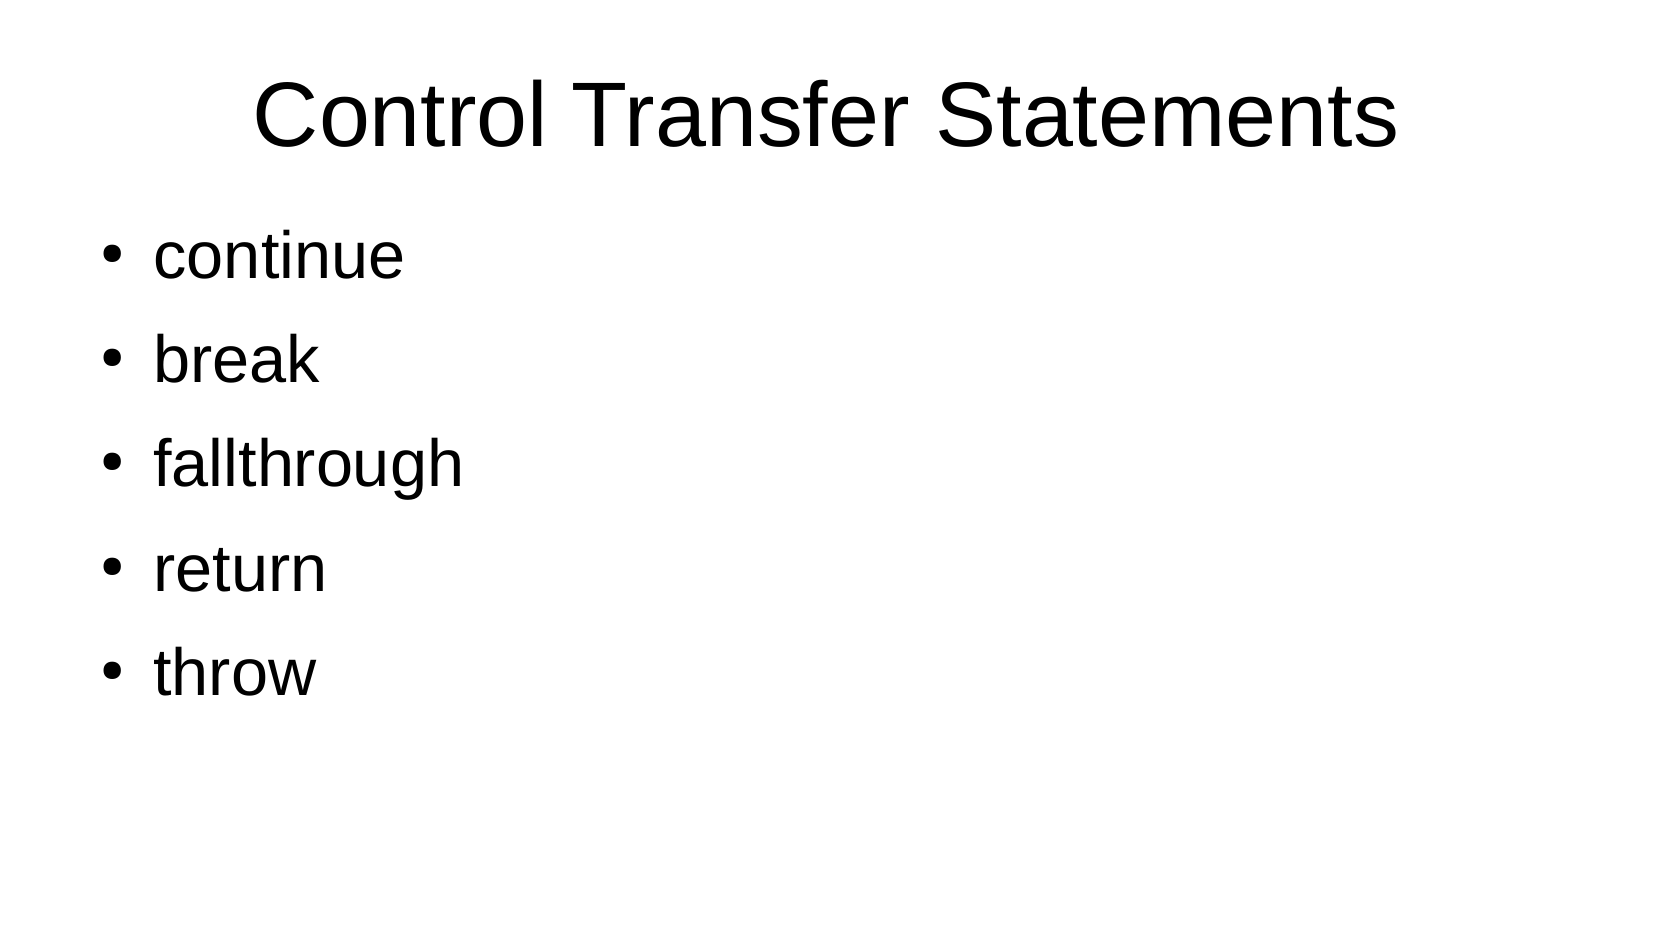

# Control Transfer Statements
continue
break
fallthrough
return
throw